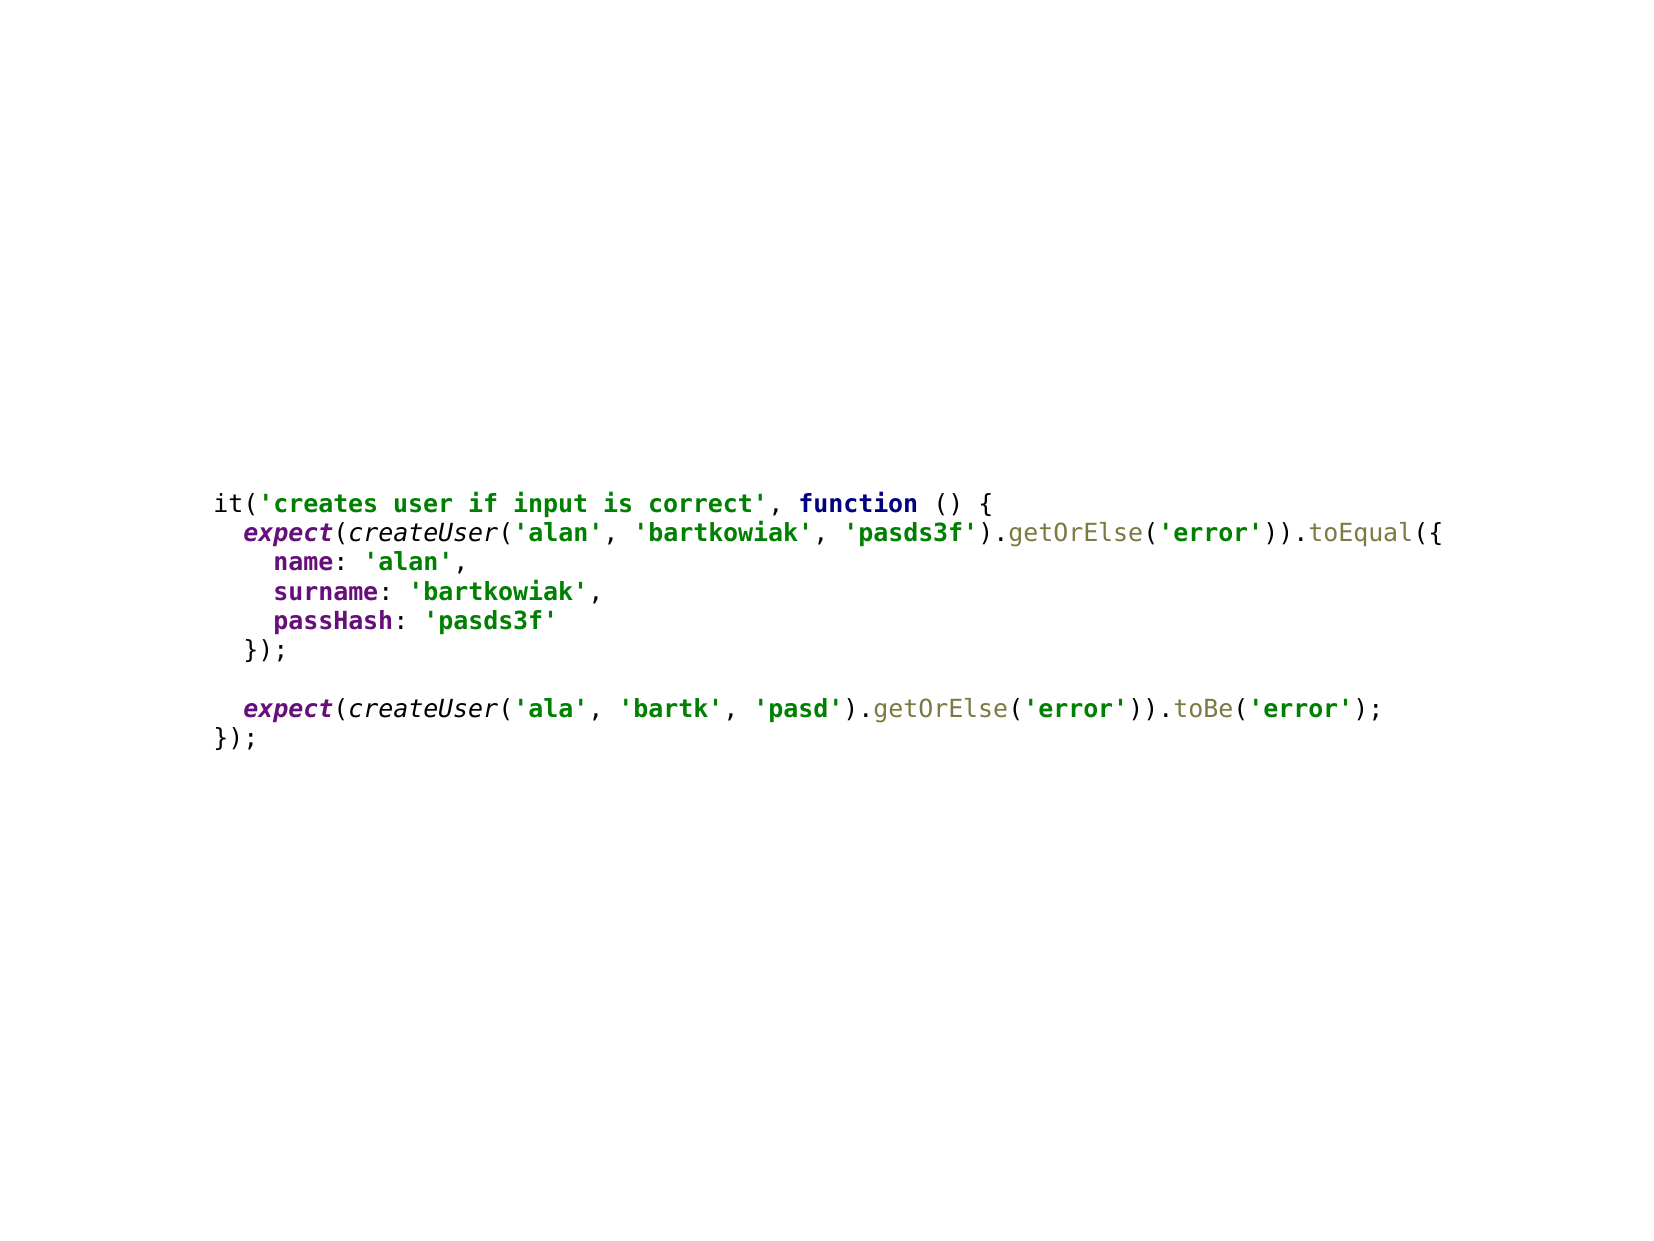

it('creates user if input is correct', function () {
 expect(createUser('alan', 'bartkowiak', 'pasds3f').getOrElse('error')).toEqual({
 name: 'alan',
 surname: 'bartkowiak',
 passHash: 'pasds3f'
 });
 expect(createUser('ala', 'bartk', 'pasd').getOrElse('error')).toBe('error');
});